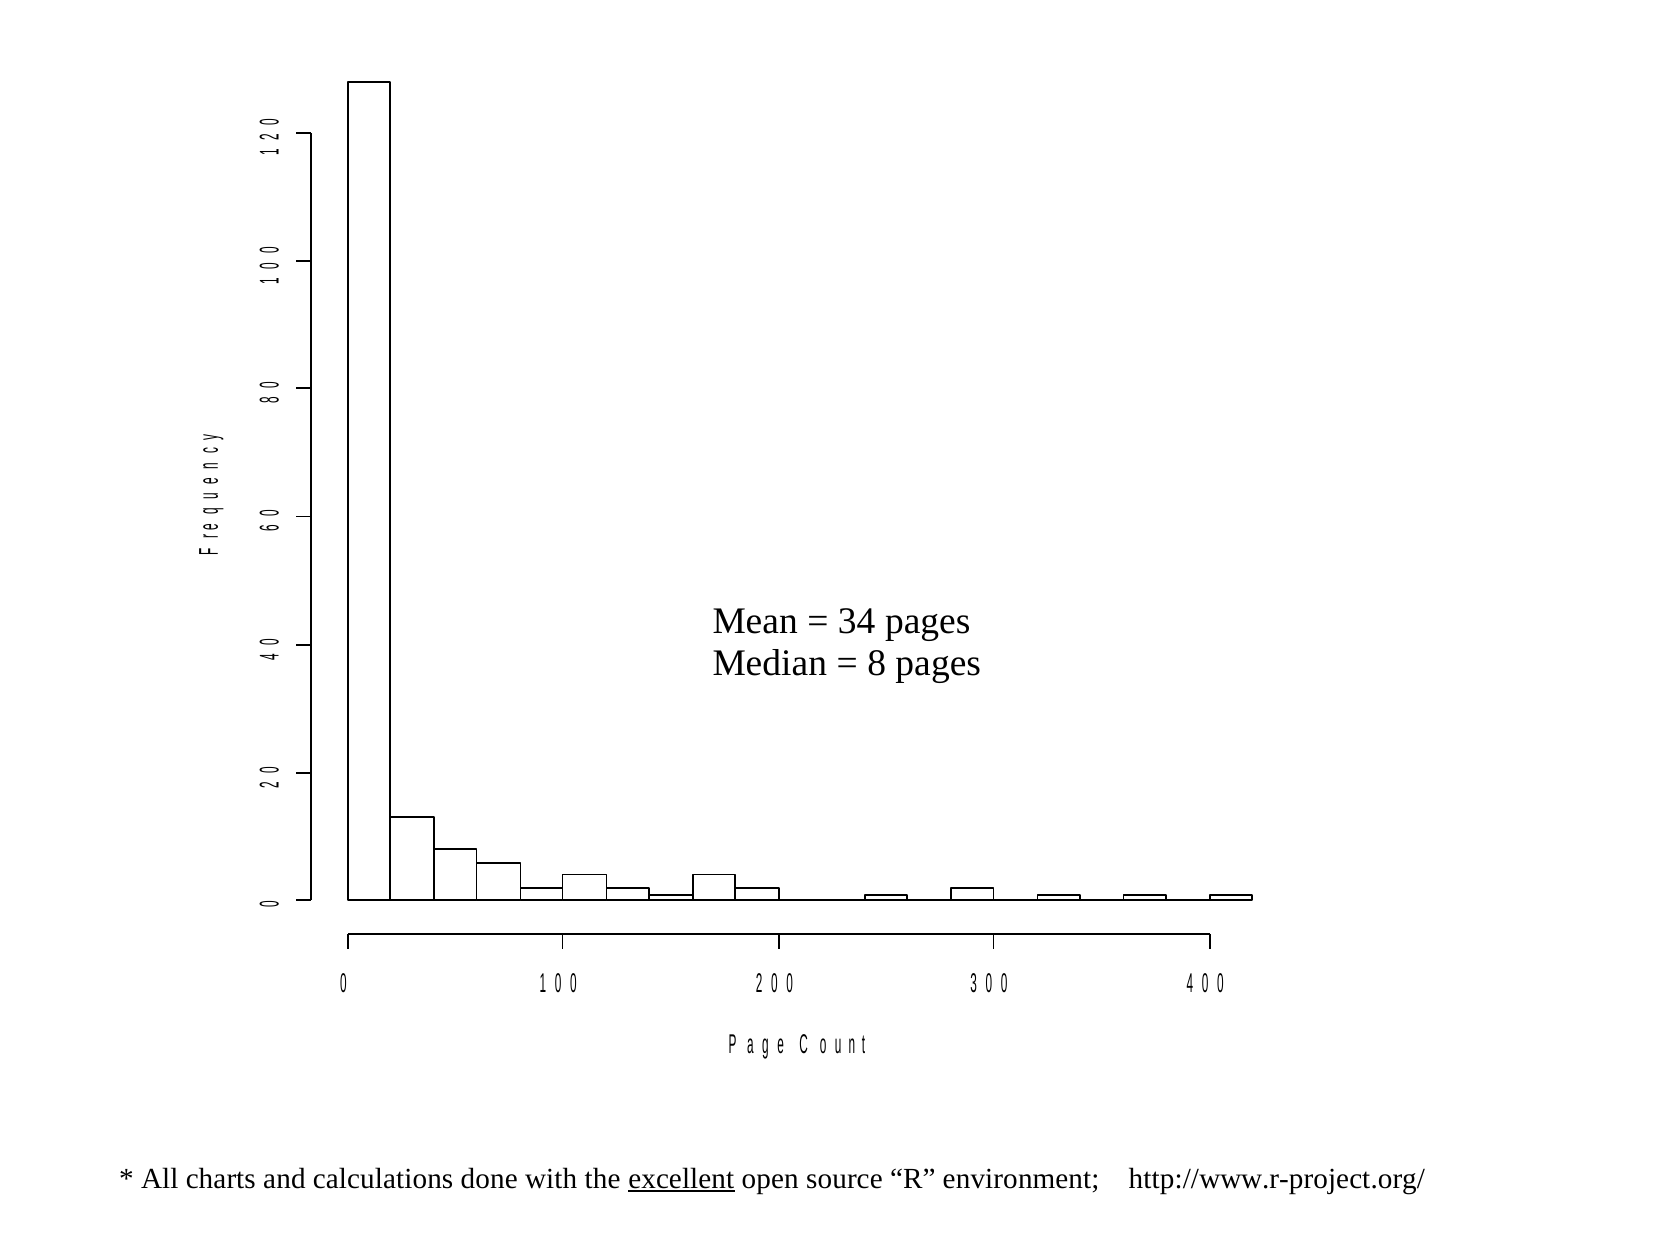

Mean = 34 pages
Median = 8 pages
* All charts and calculations done with the excellent open source “R” environment; http://www.r-project.org/